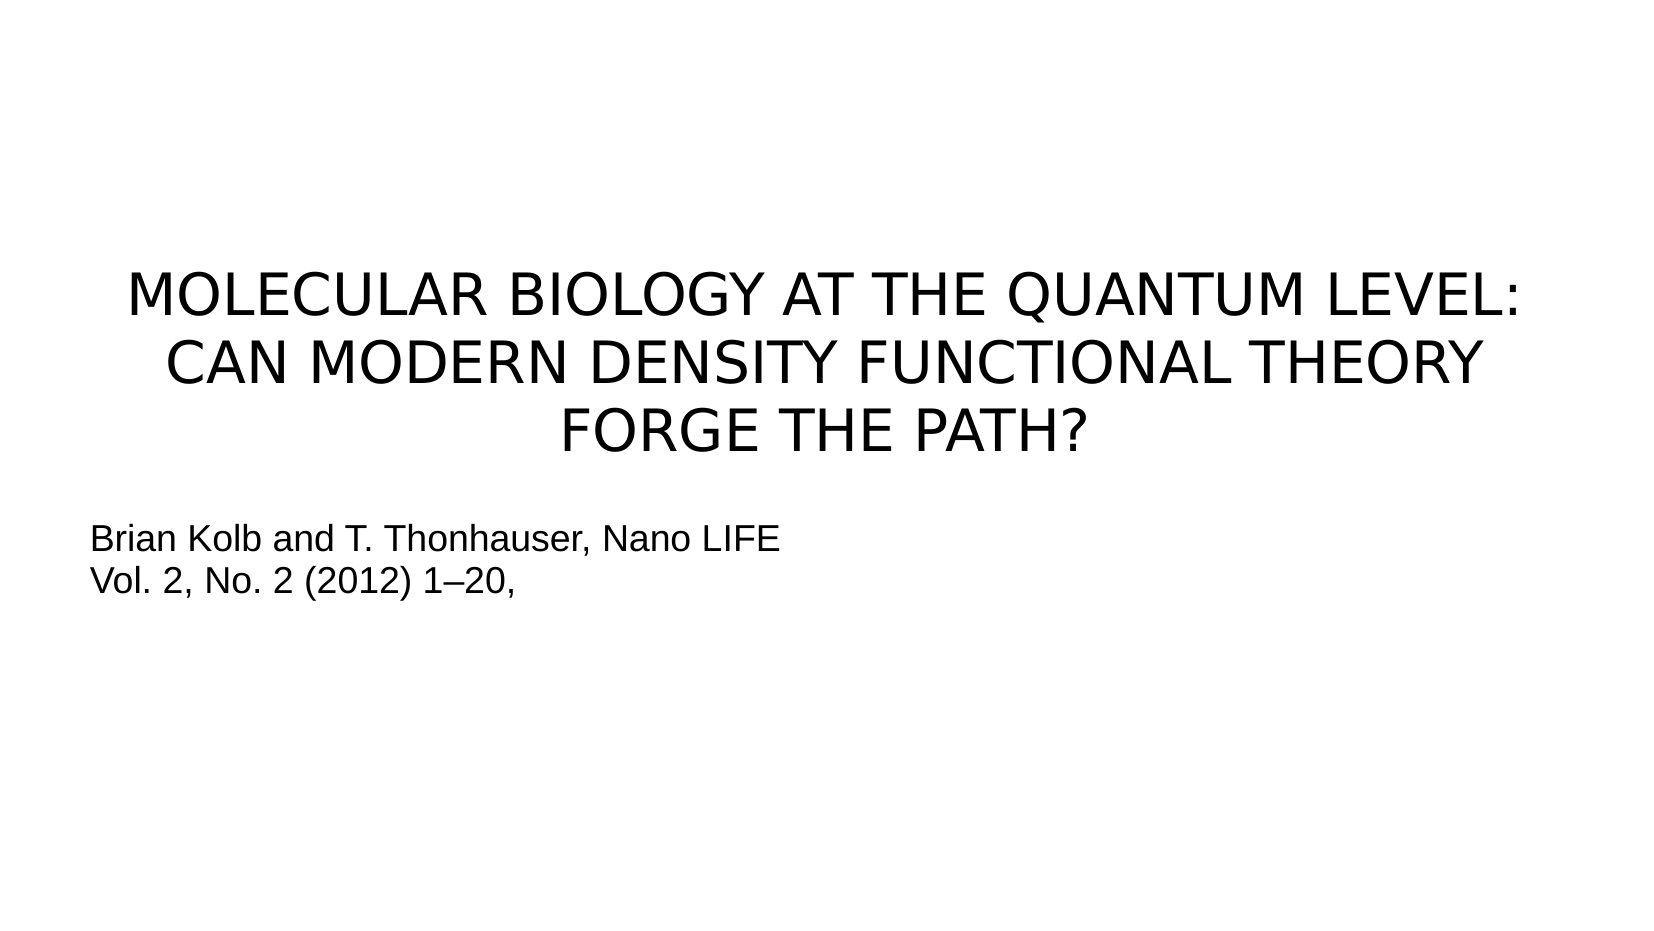

MOLECULAR BIOLOGY AT THE QUANTUM LEVEL:
CAN MODERN DENSITY FUNCTIONAL THEORY
FORGE THE PATH?
Brian Kolb and T. Thonhauser, Nano LIFE
Vol. 2, No. 2 (2012) 1–20,